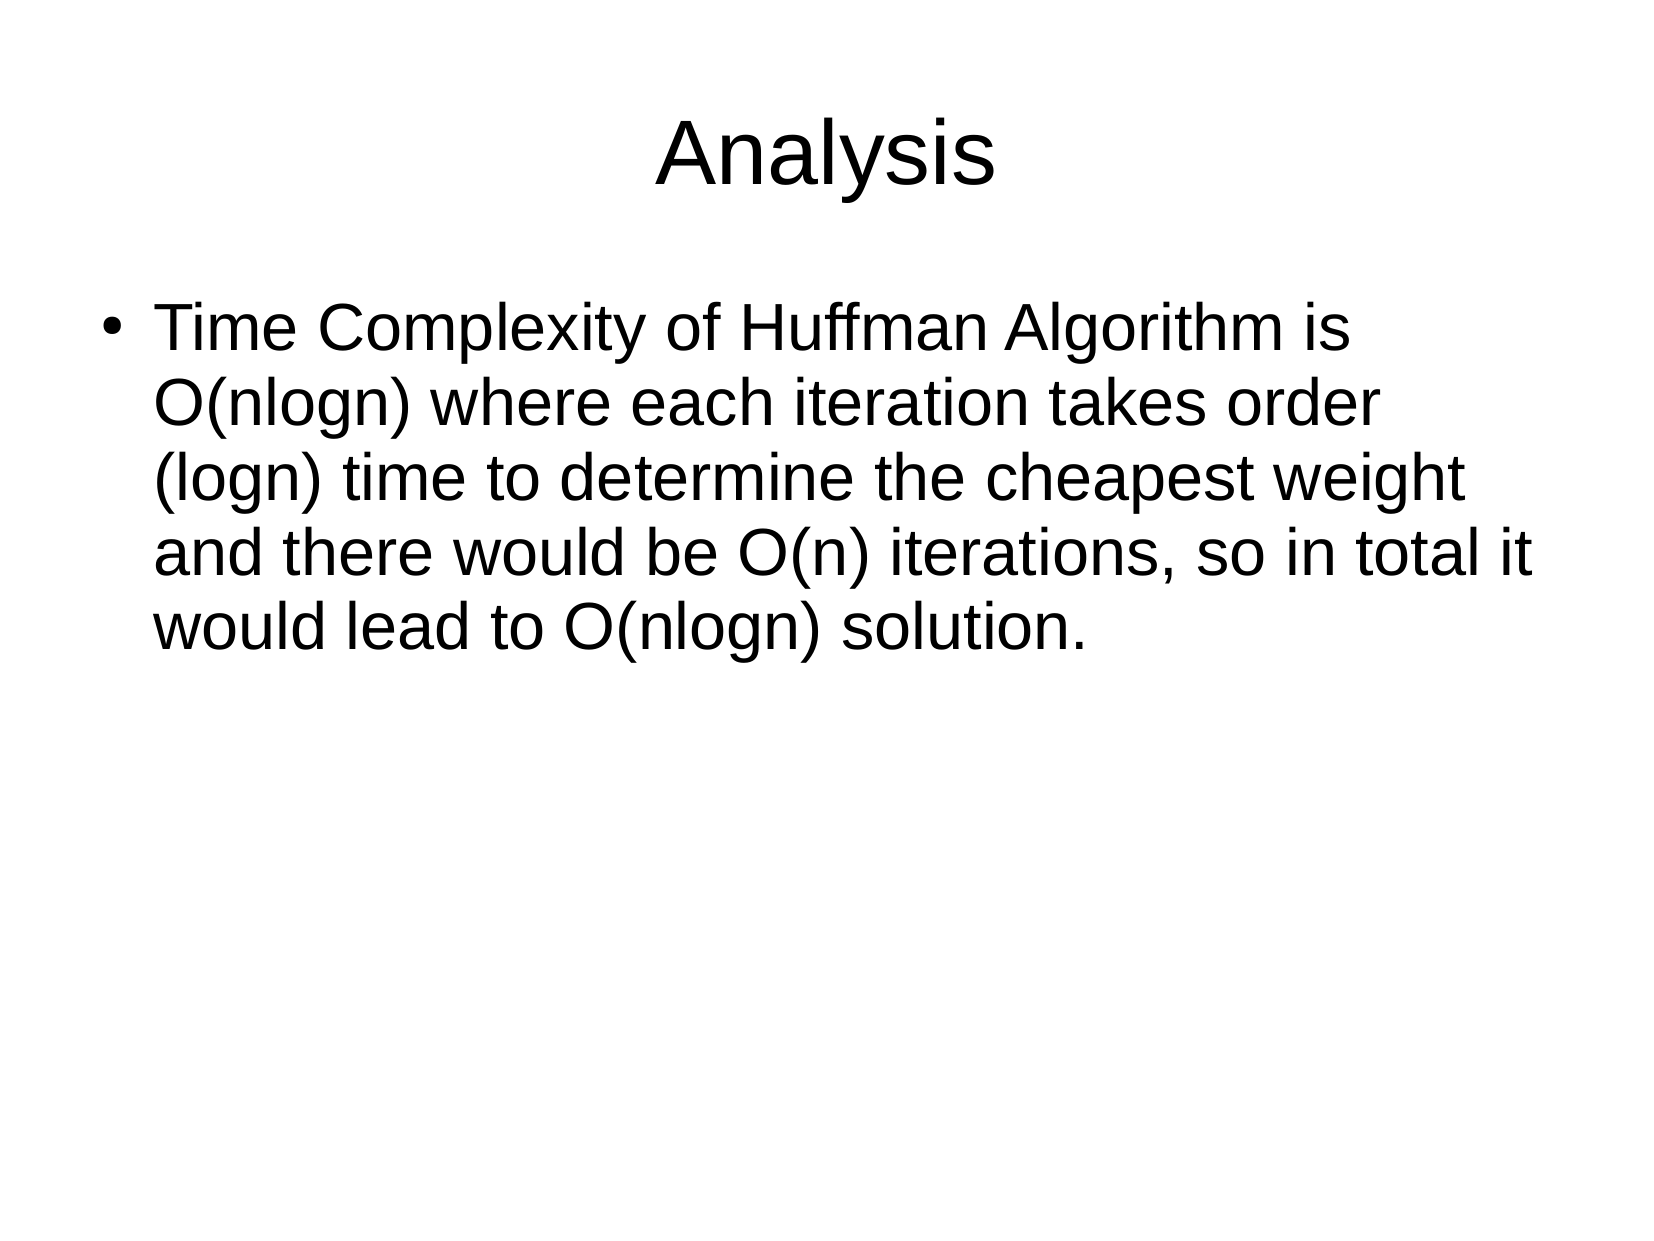

# Analysis
Time Complexity of Huffman Algorithm is O(nlogn) where each iteration takes order (logn) time to determine the cheapest weight and there would be O(n) iterations, so in total it would lead to O(nlogn) solution.